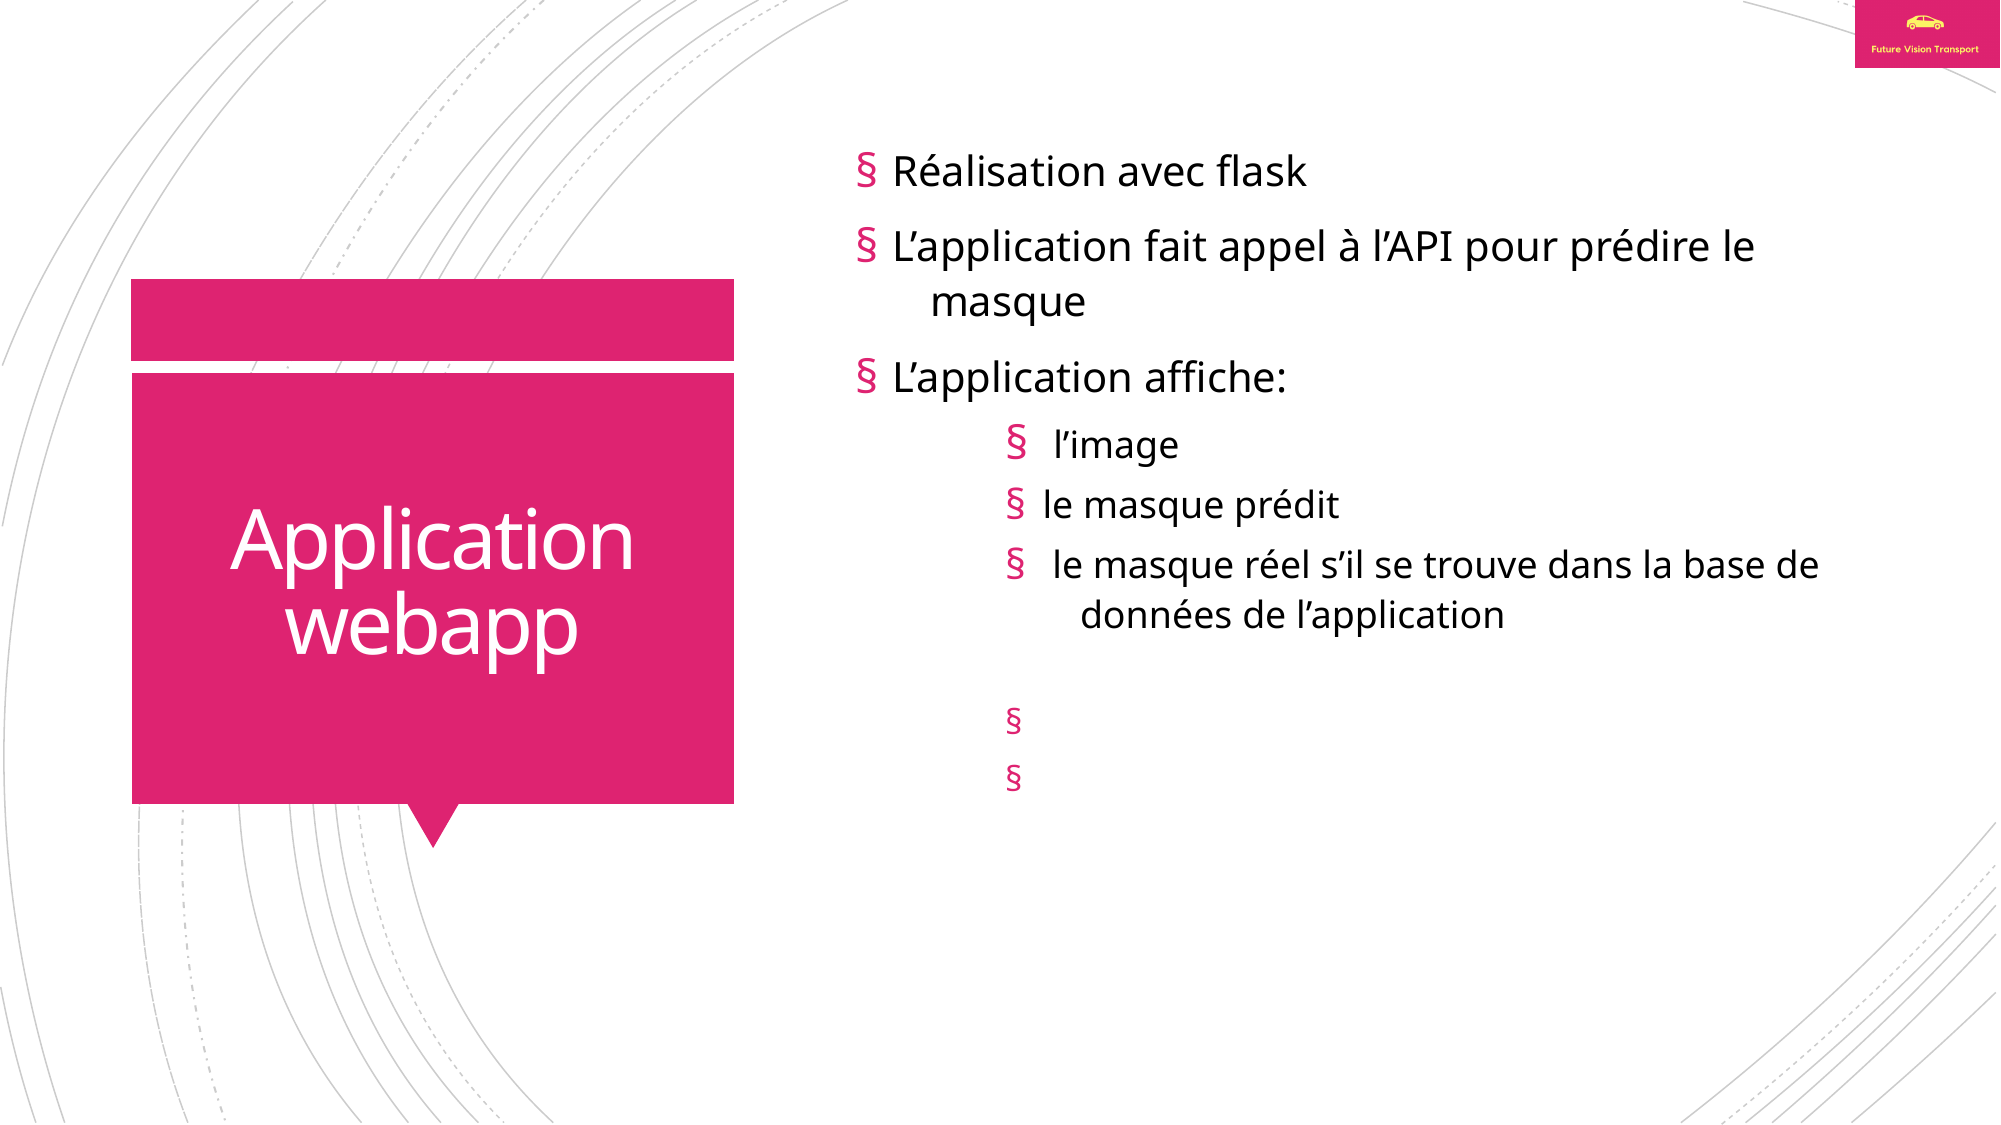

Réalisation avec flask
L’application fait appel à l’API pour prédire le masque
L’application affiche:
 l’image
le masque prédit
 le masque réel s’il se trouve dans la base de données de l’application
# Application webapp